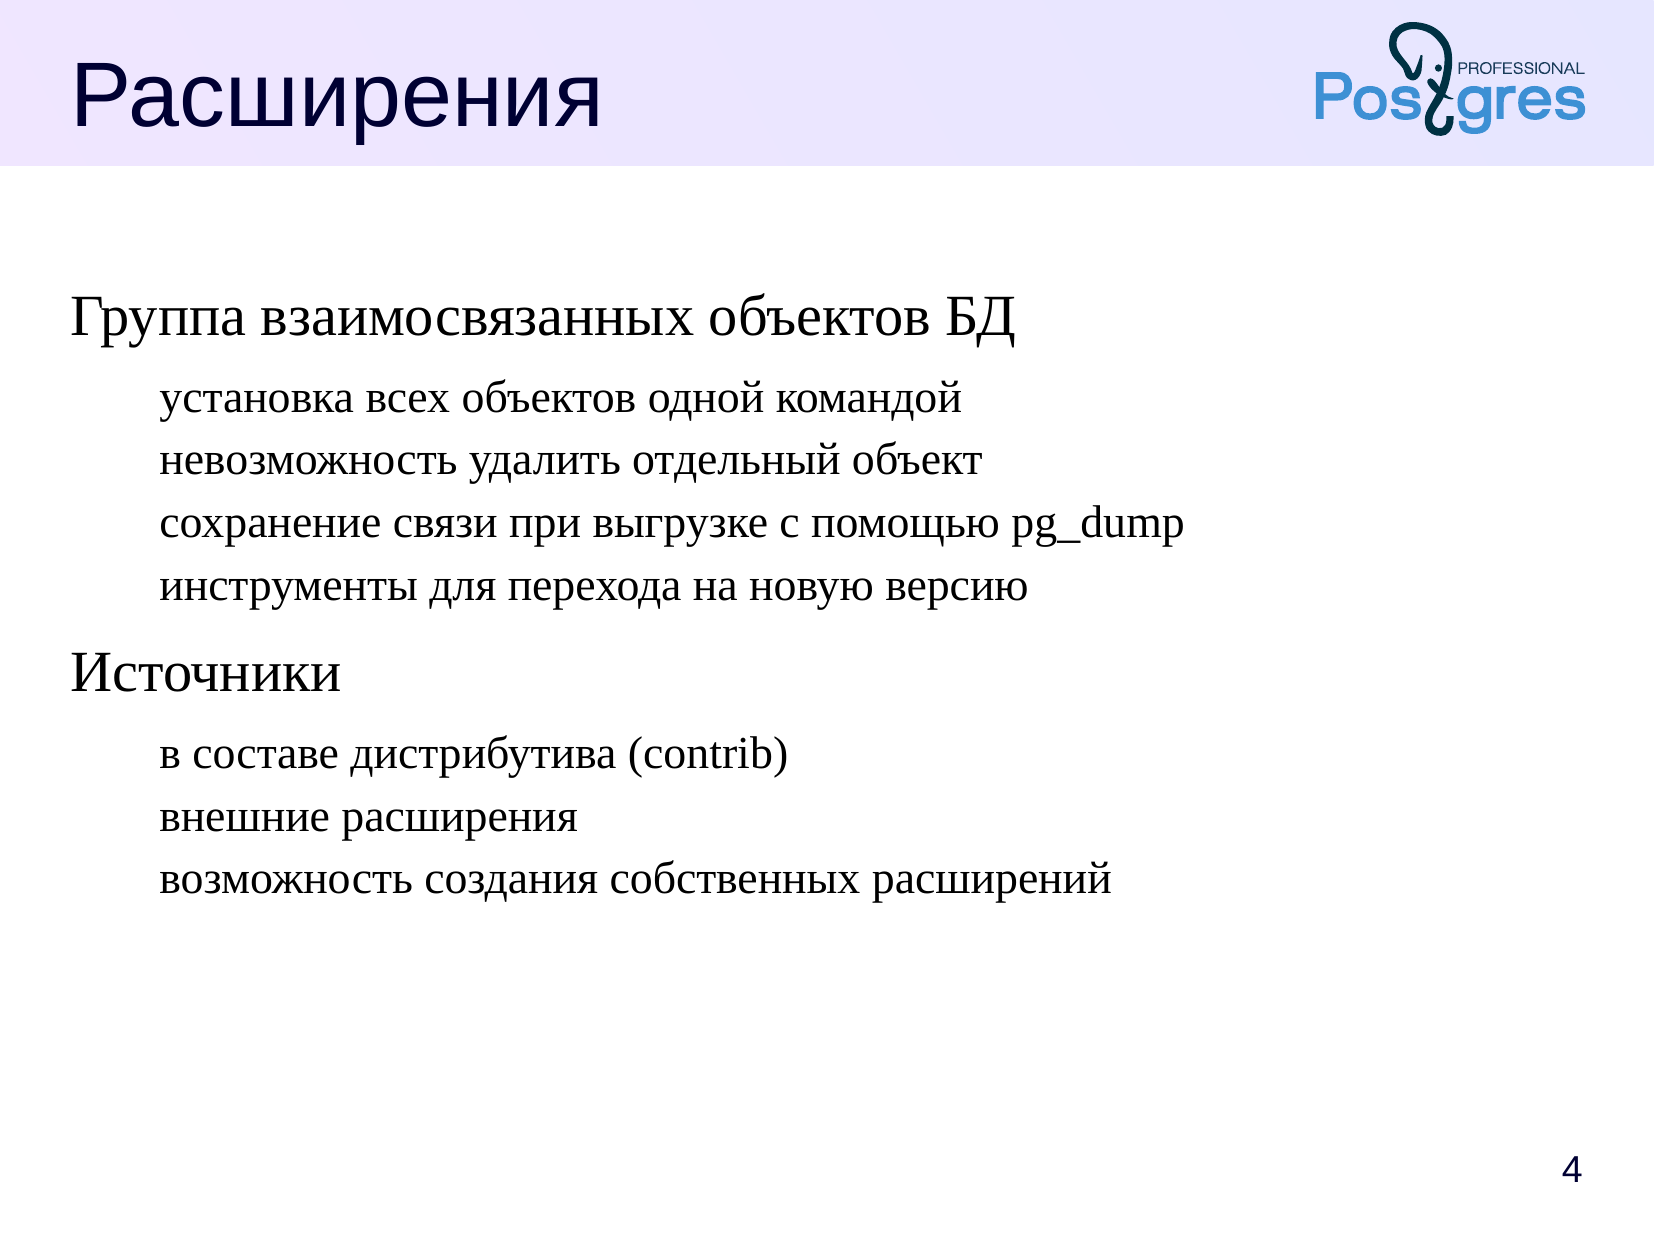

# Расширения
Группа взаимосвязанных объектов БД
установка всех объектов одной командой
невозможность удалить отдельный объект
сохранение связи при выгрузке с помощью pg_dump
инструменты для перехода на новую версию
Источники
в составе дистрибутива (contrib)
внешние расширения
возможность создания собственных расширений